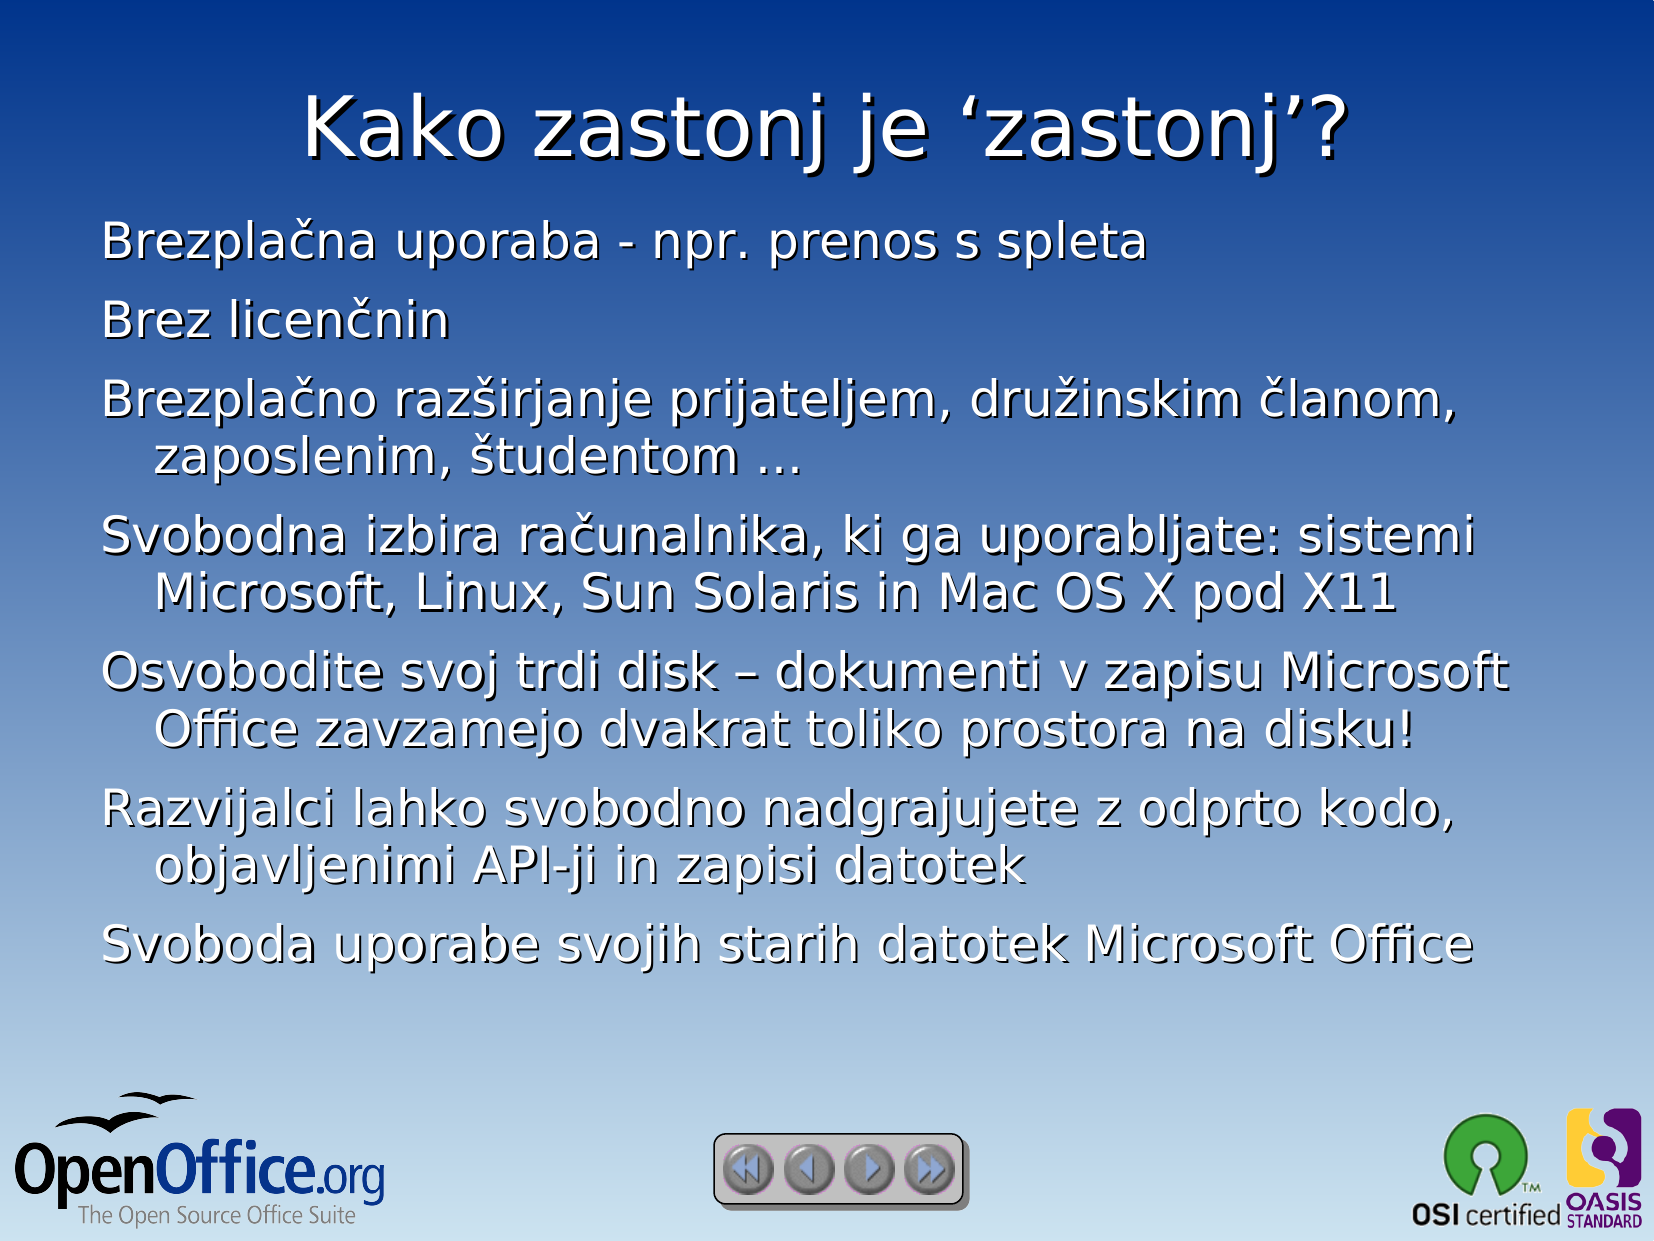

# Kako zastonj je ‘zastonj’?
Brezplačna uporaba - npr. prenos s spleta
Brez licenčnin
Brezplačno razširjanje prijateljem, družinskim članom, zaposlenim, študentom ...
Svobodna izbira računalnika, ki ga uporabljate: sistemi Microsoft, Linux, Sun Solaris in Mac OS X pod X11
Osvobodite svoj trdi disk – dokumenti v zapisu Microsoft Office zavzamejo dvakrat toliko prostora na disku!
Razvijalci lahko svobodno nadgrajujete z odprto kodo, objavljenimi API-ji in zapisi datotek
Svoboda uporabe svojih starih datotek Microsoft Office